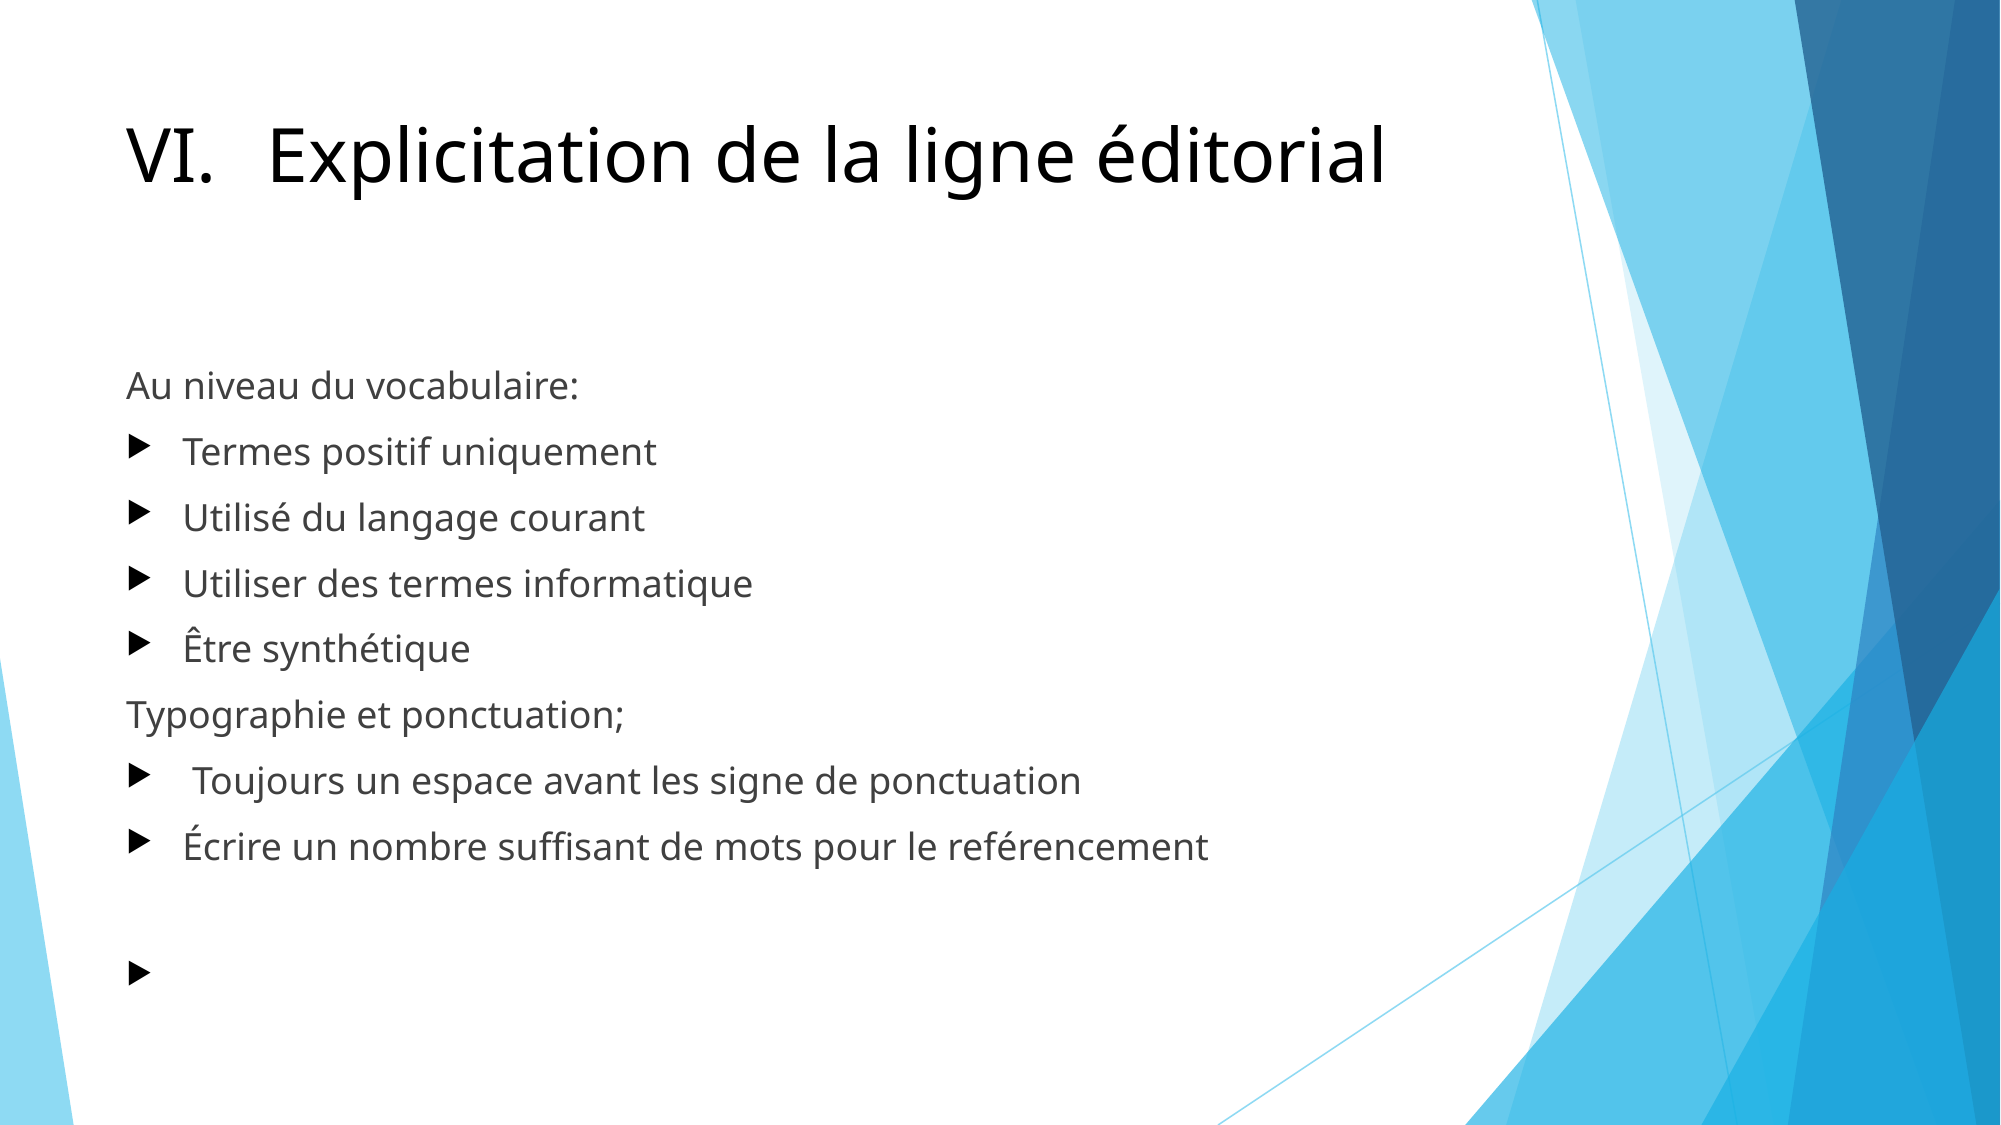

# Explicitation de la ligne éditorial
Au niveau du vocabulaire:
Termes positif uniquement
Utilisé du langage courant
Utiliser des termes informatique
Être synthétique
Typographie et ponctuation;
 Toujours un espace avant les signe de ponctuation
Écrire un nombre suffisant de mots pour le reférencement